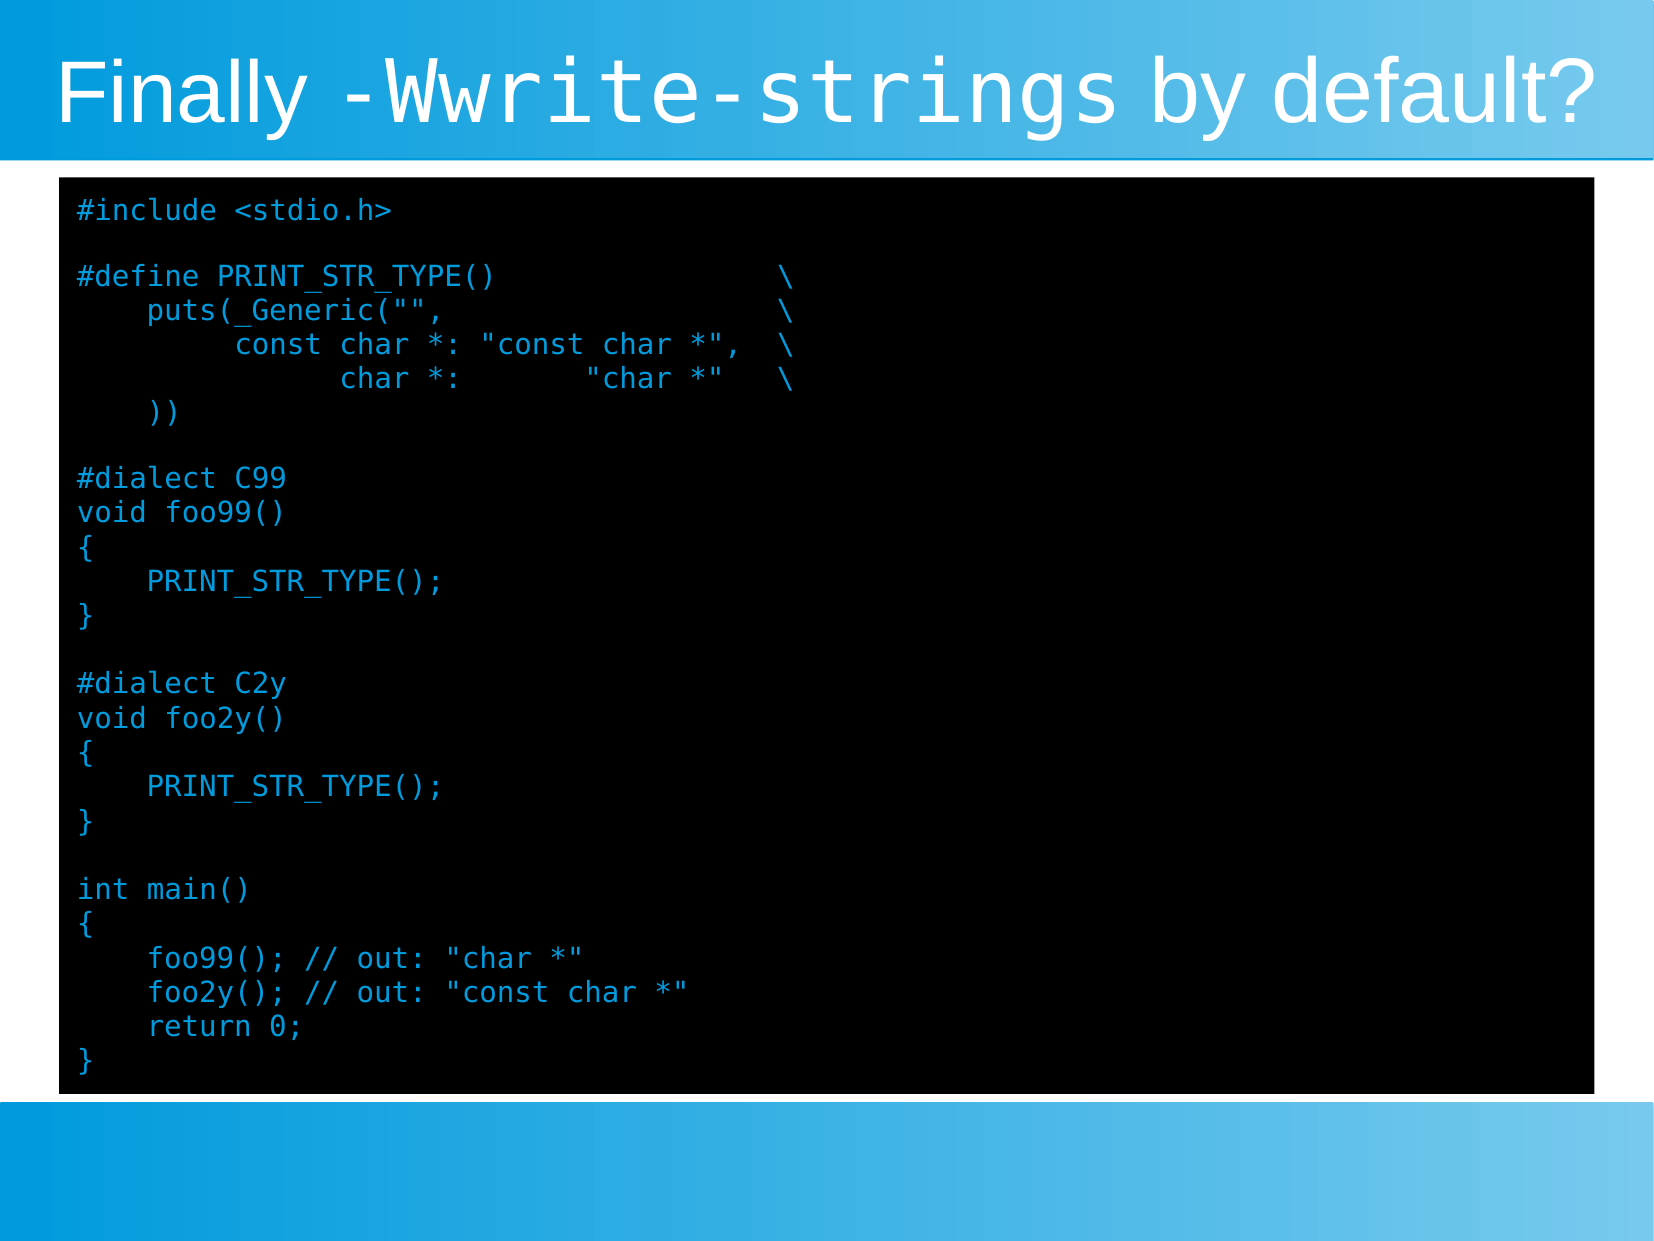

# Finally -Wwrite-strings by default?
#include <stdio.h>
#define PRINT_STR_TYPE() \
 puts(_Generic("", \
 const char *: "const char *", \
 char *: "char *" \
 ))
#dialect C99
void foo99()
{
 PRINT_STR_TYPE();
}
#dialect C2y
void foo2y()
{
 PRINT_STR_TYPE();
}
int main()
{
 foo99(); // out: "char *"
 foo2y(); // out: "const char *"
 return 0;
}